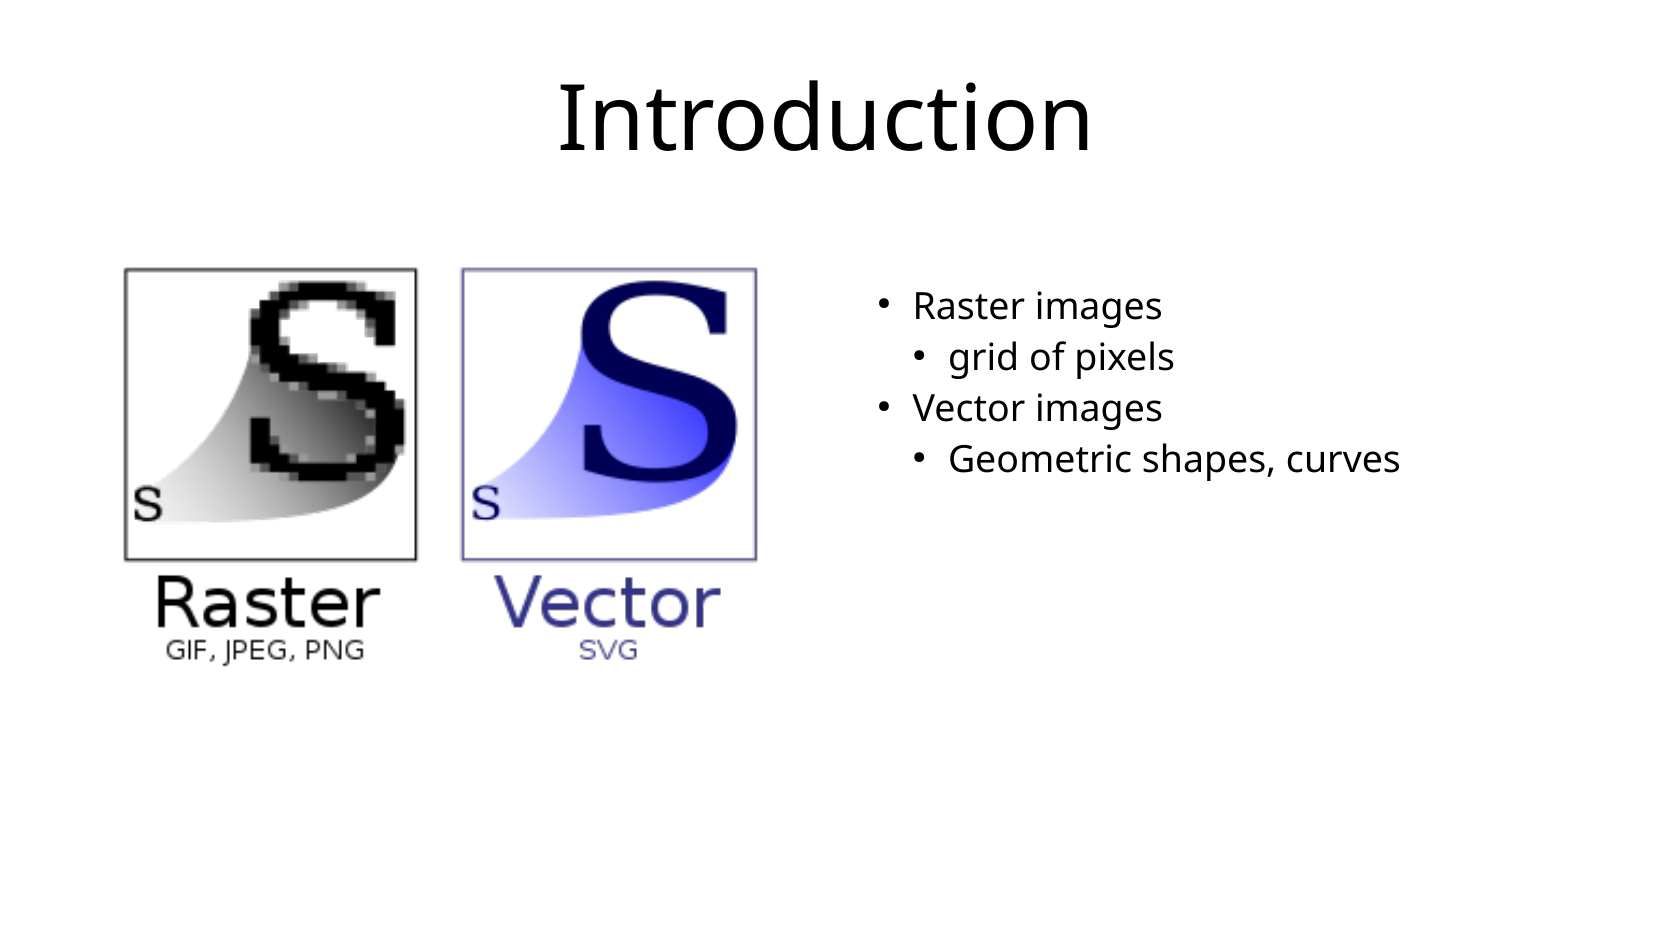

# Introduction
Raster images
grid of pixels
Vector images
Geometric shapes, curves